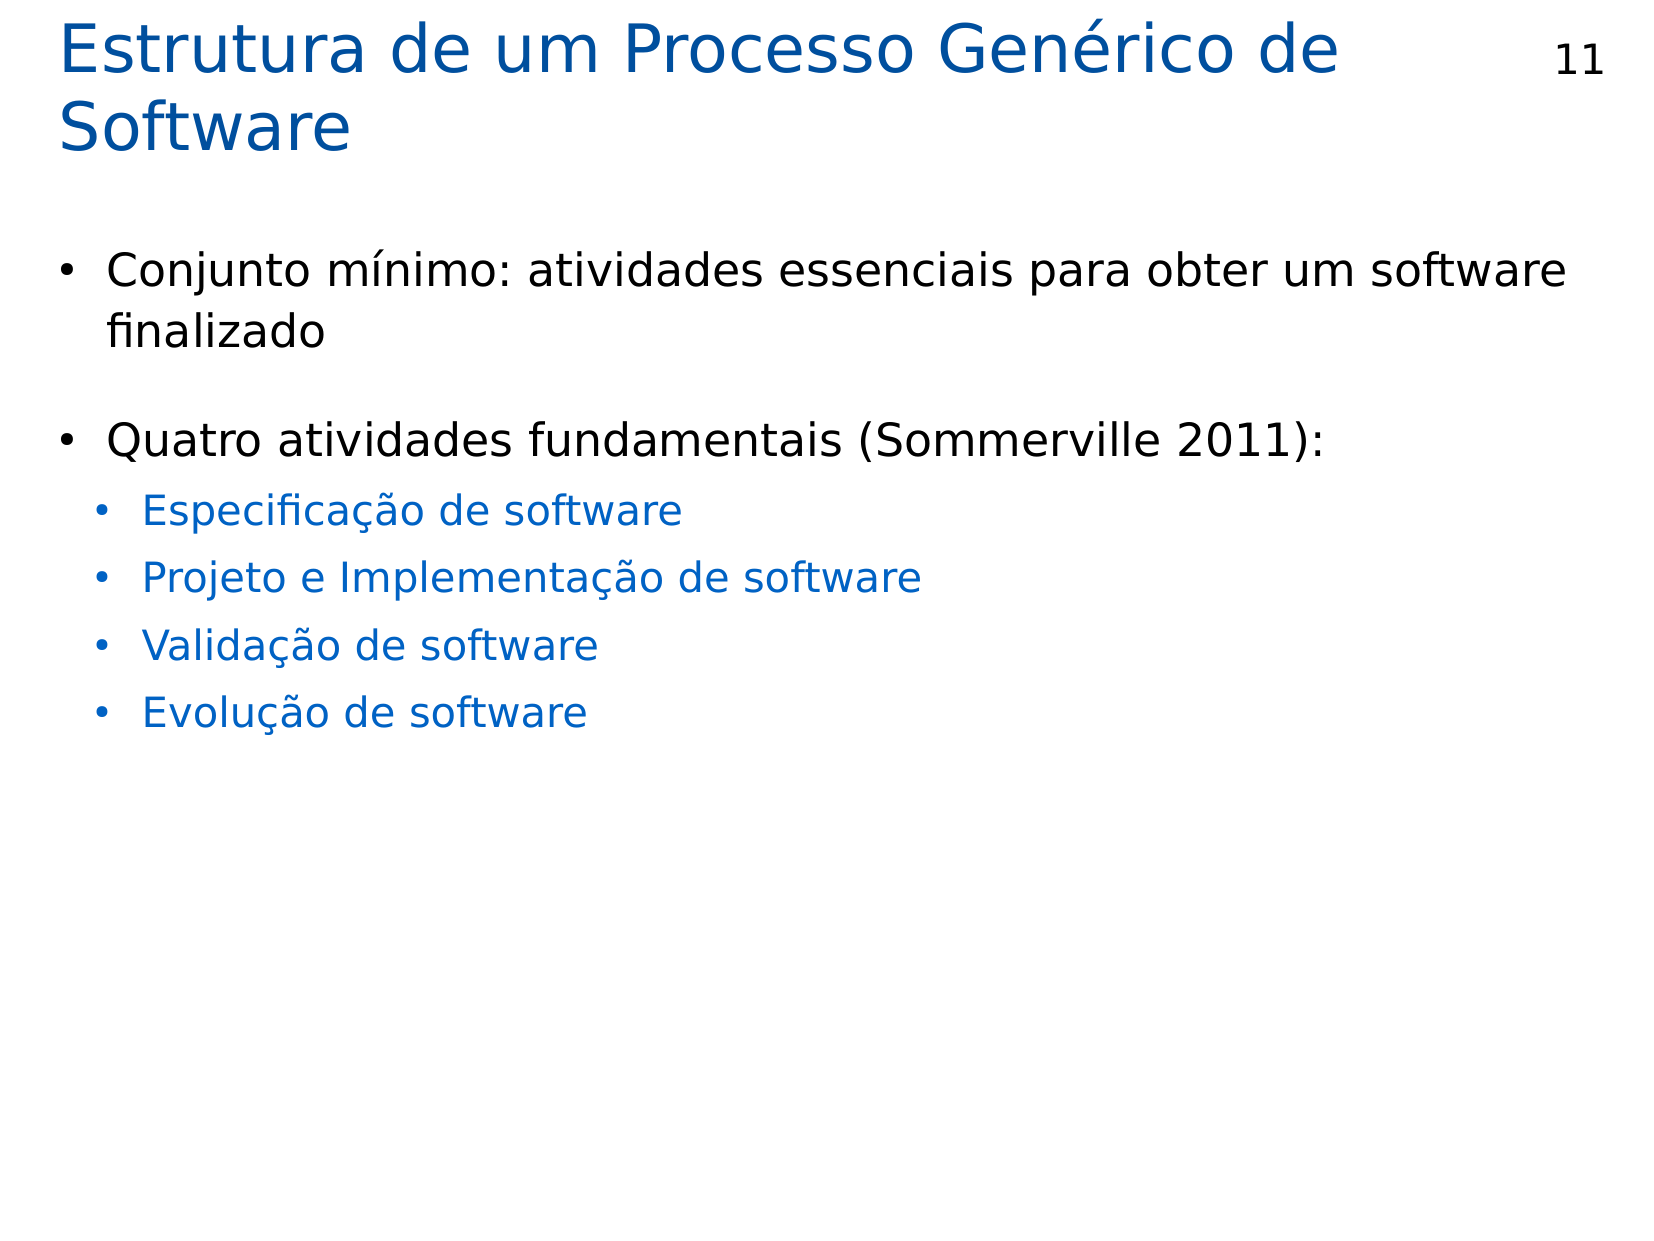

# Estrutura de um Processo Genérico de Software
11
Conjunto mínimo: atividades essenciais para obter um software finalizado
Quatro atividades fundamentais (Sommerville 2011):
Especificação de software
Projeto e Implementação de software
Validação de software
Evolução de software